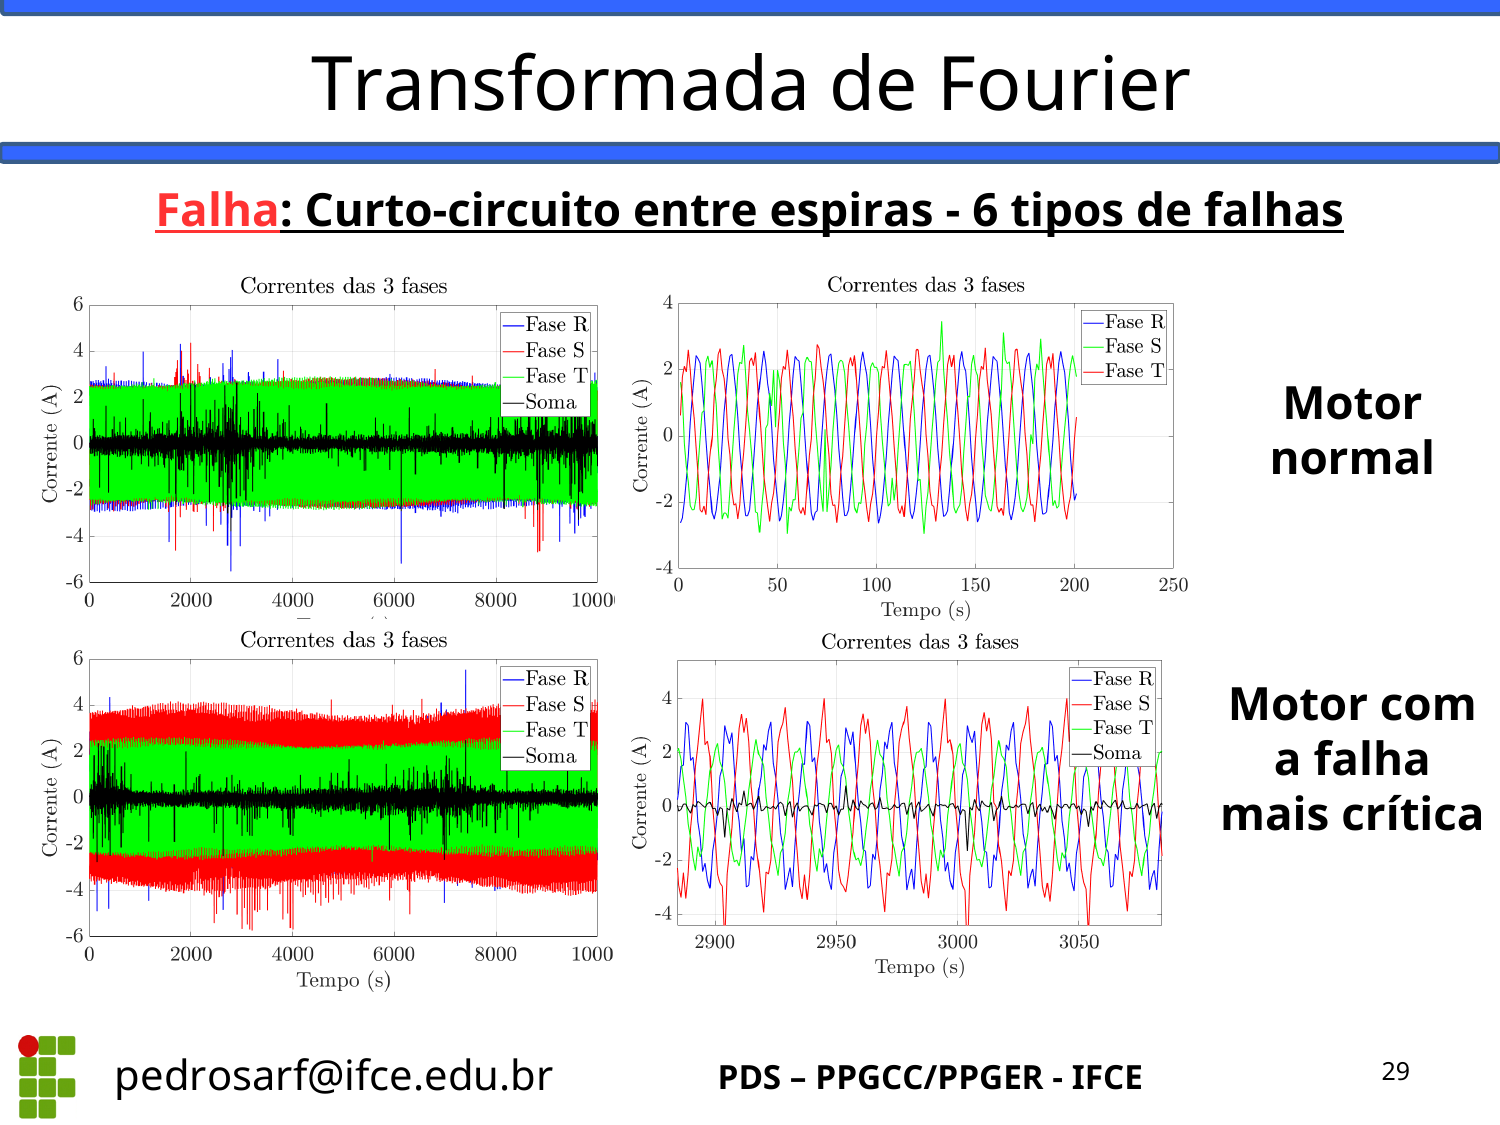

Transformada de Fourier
Falha: Curto-circuito entre espiras - 6 tipos de falhas
Motor normal
Motor com a falha mais crítica